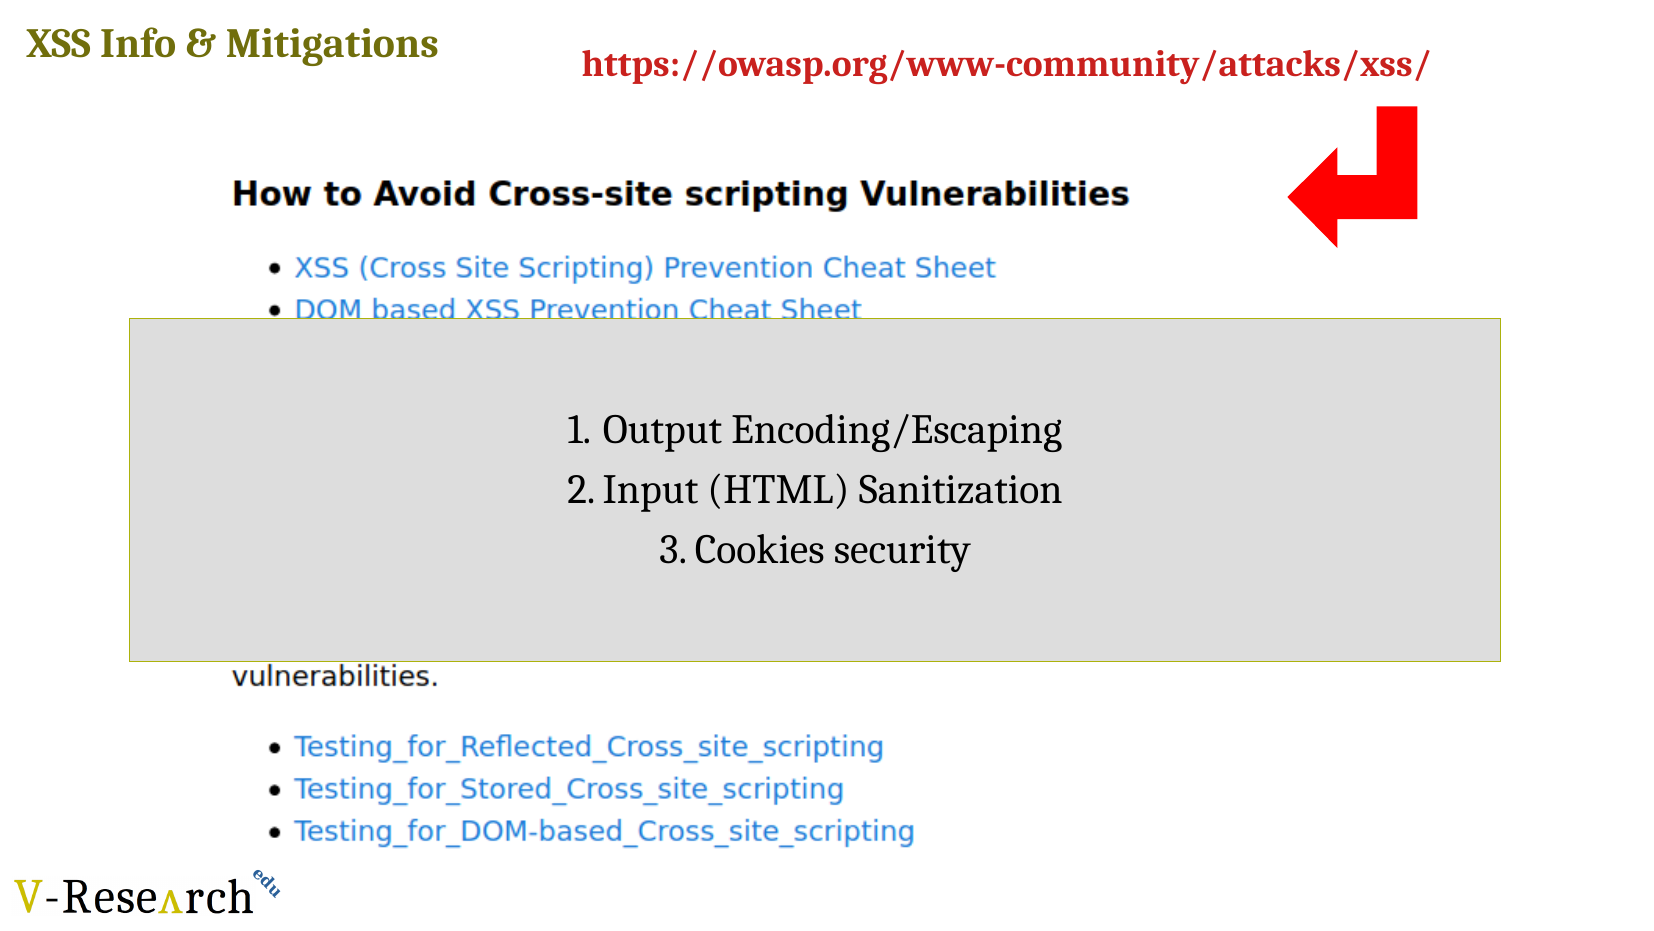

XSS Info & Mitigations
https://owasp.org/www-community/attacks/xss/
Output Encoding/Escaping
Input (HTML) Sanitization
Cookies security
edu